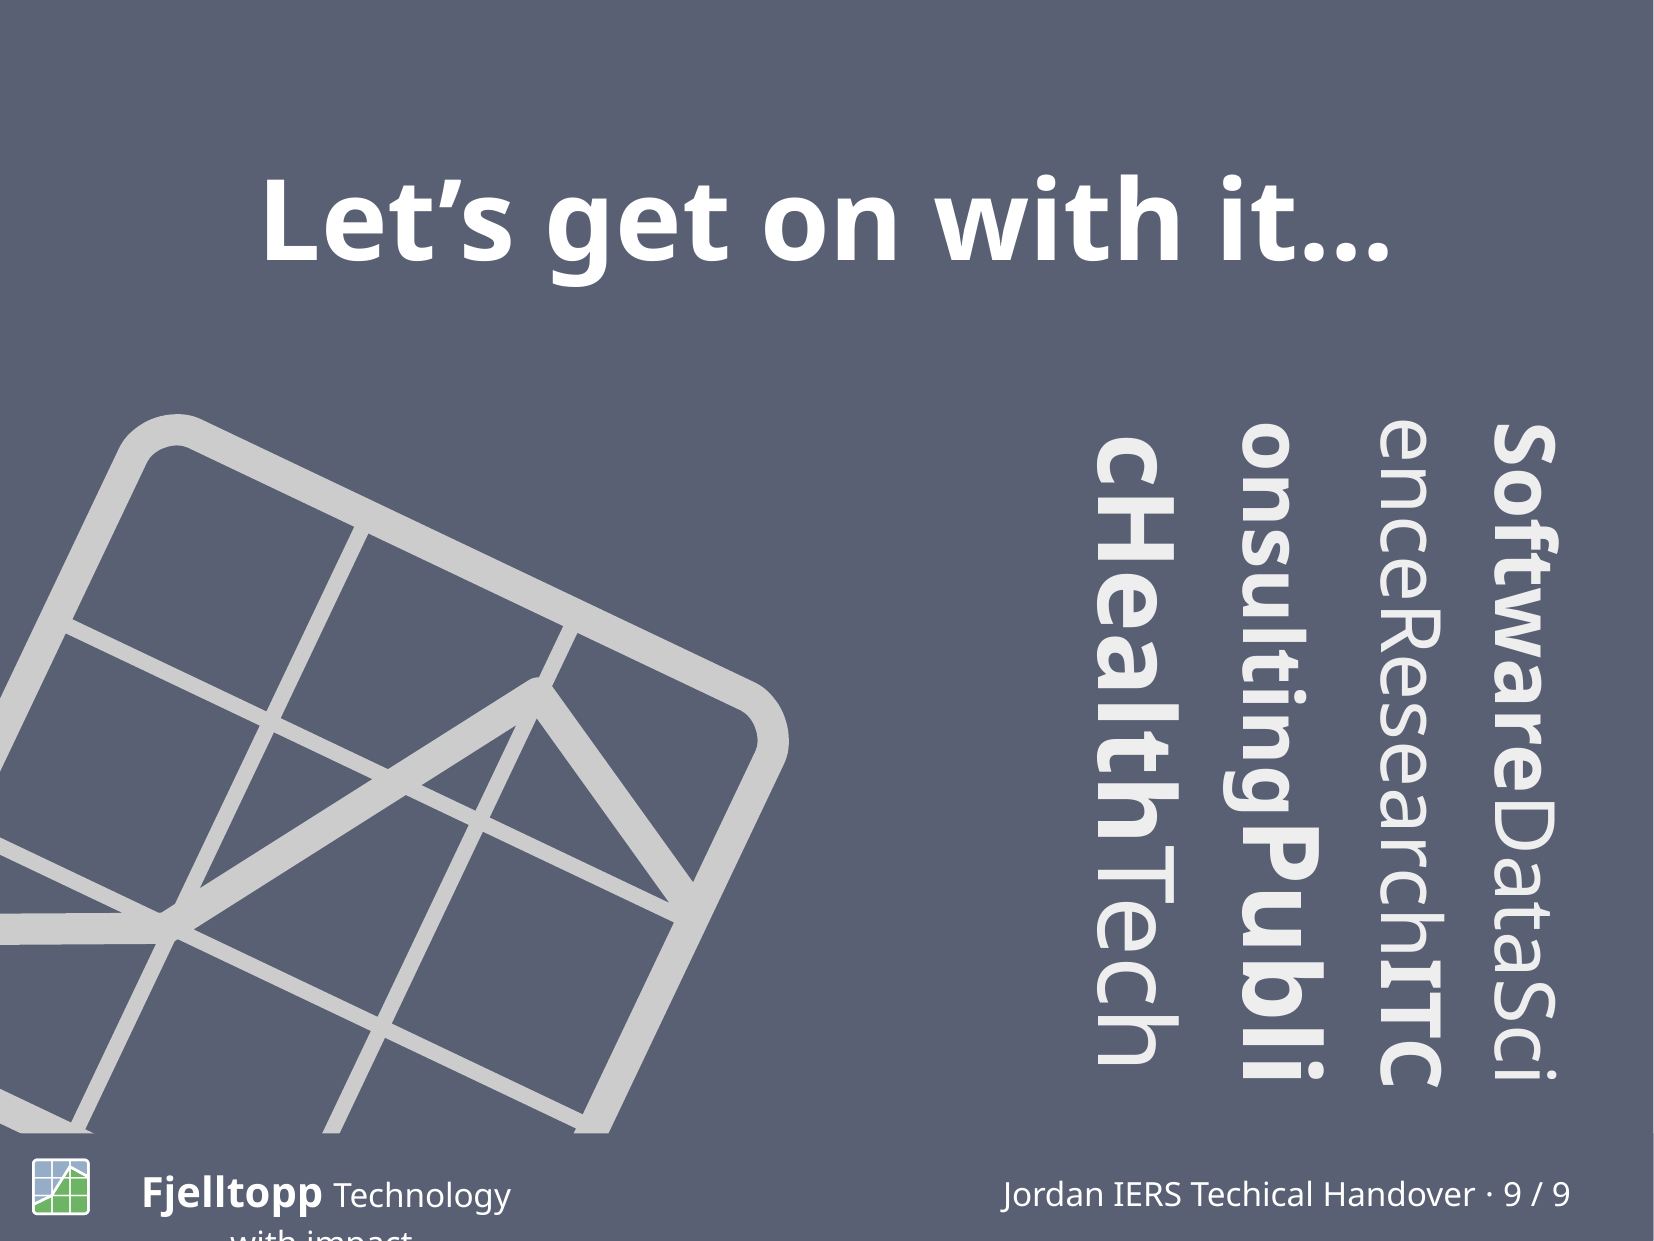

# Let’s get on with it...
SoftwareDataScienceResearchITConsultingPublicHealthTech
Fjelltopp Technology with impact.
<footer> · / 9